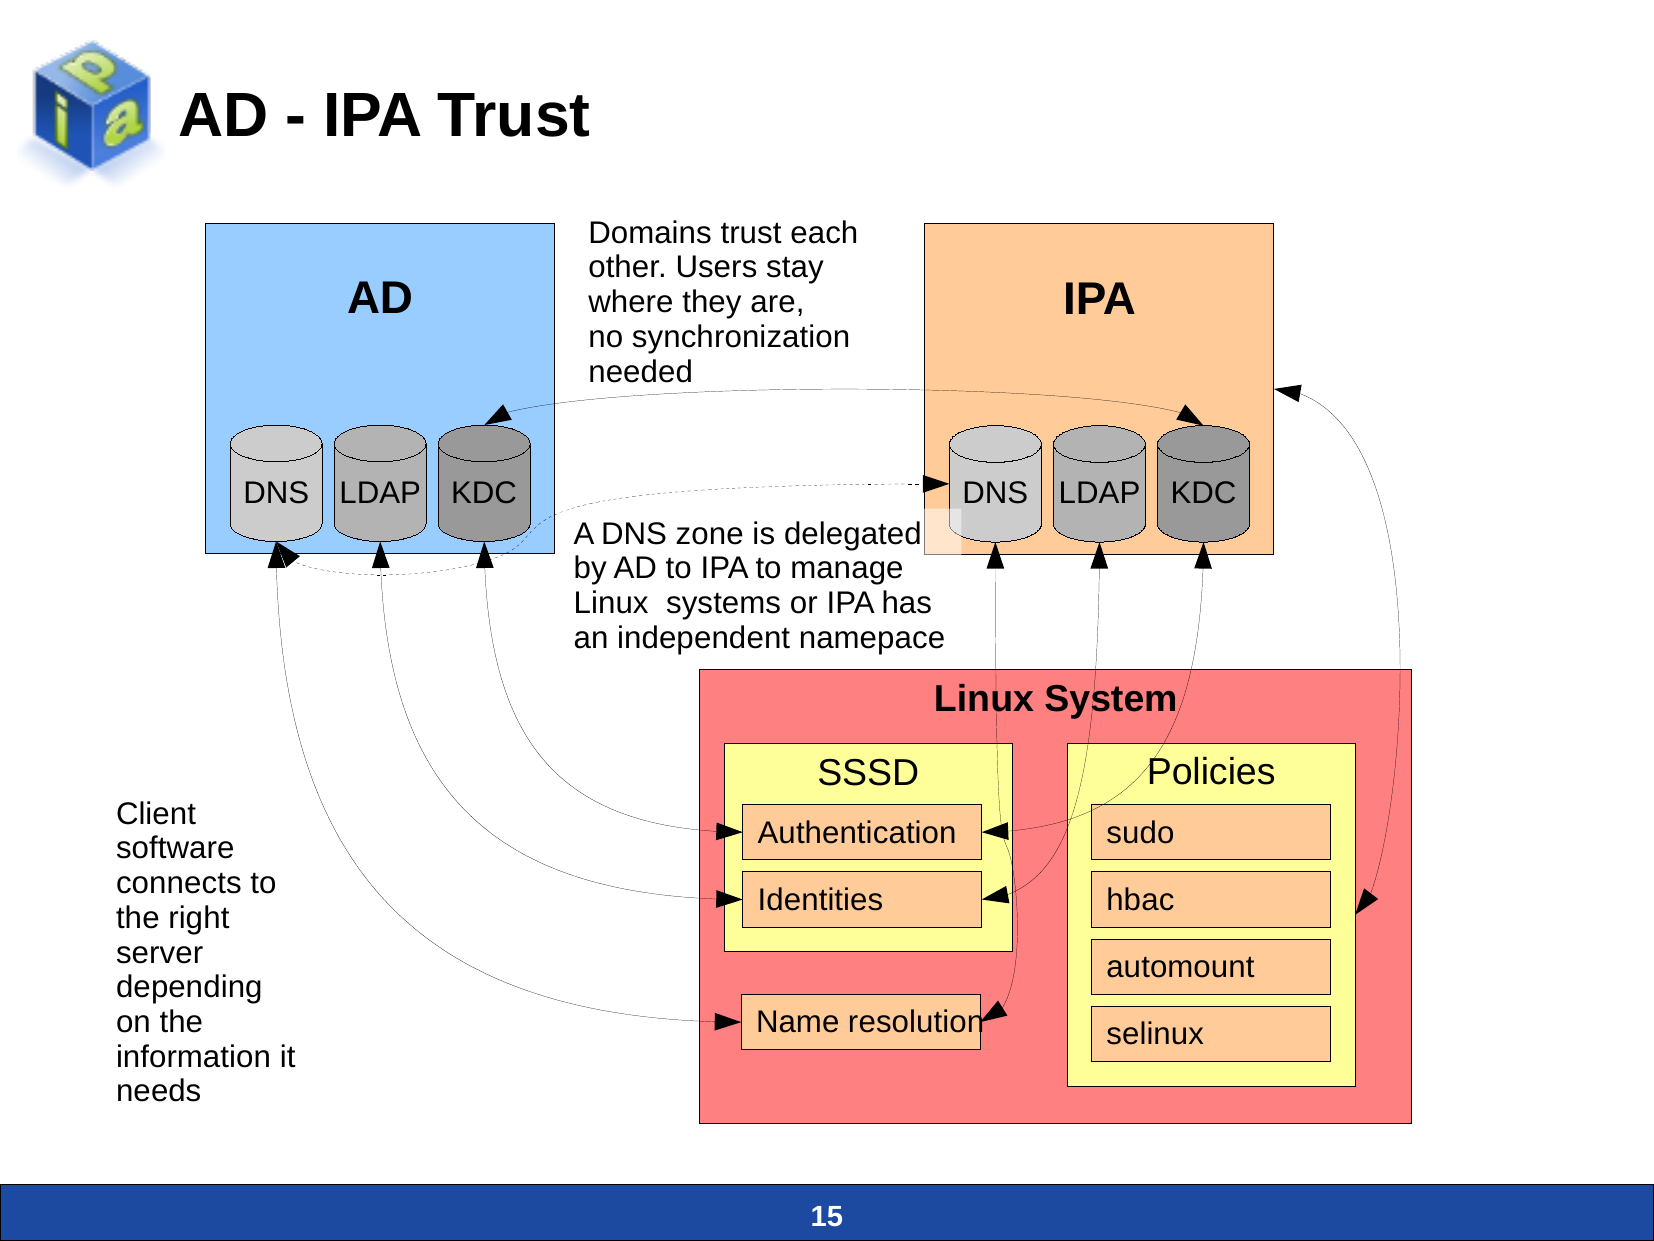

# AD - IPA Trust
Domains trust each
other. Users stay
where they are,
no synchronization
needed
AD
IPA
DNS
LDAP
KDC
DNS
LDAP
KDC
A DNS zone is delegated
by AD to IPA to manage
Linux systems or IPA has
an independent namepace
Linux System
SSSD
Policies
Client software connects to the right server depending on the information it needs
Authentication
sudo
Identities
hbac
automount
Name resolution
selinux
15